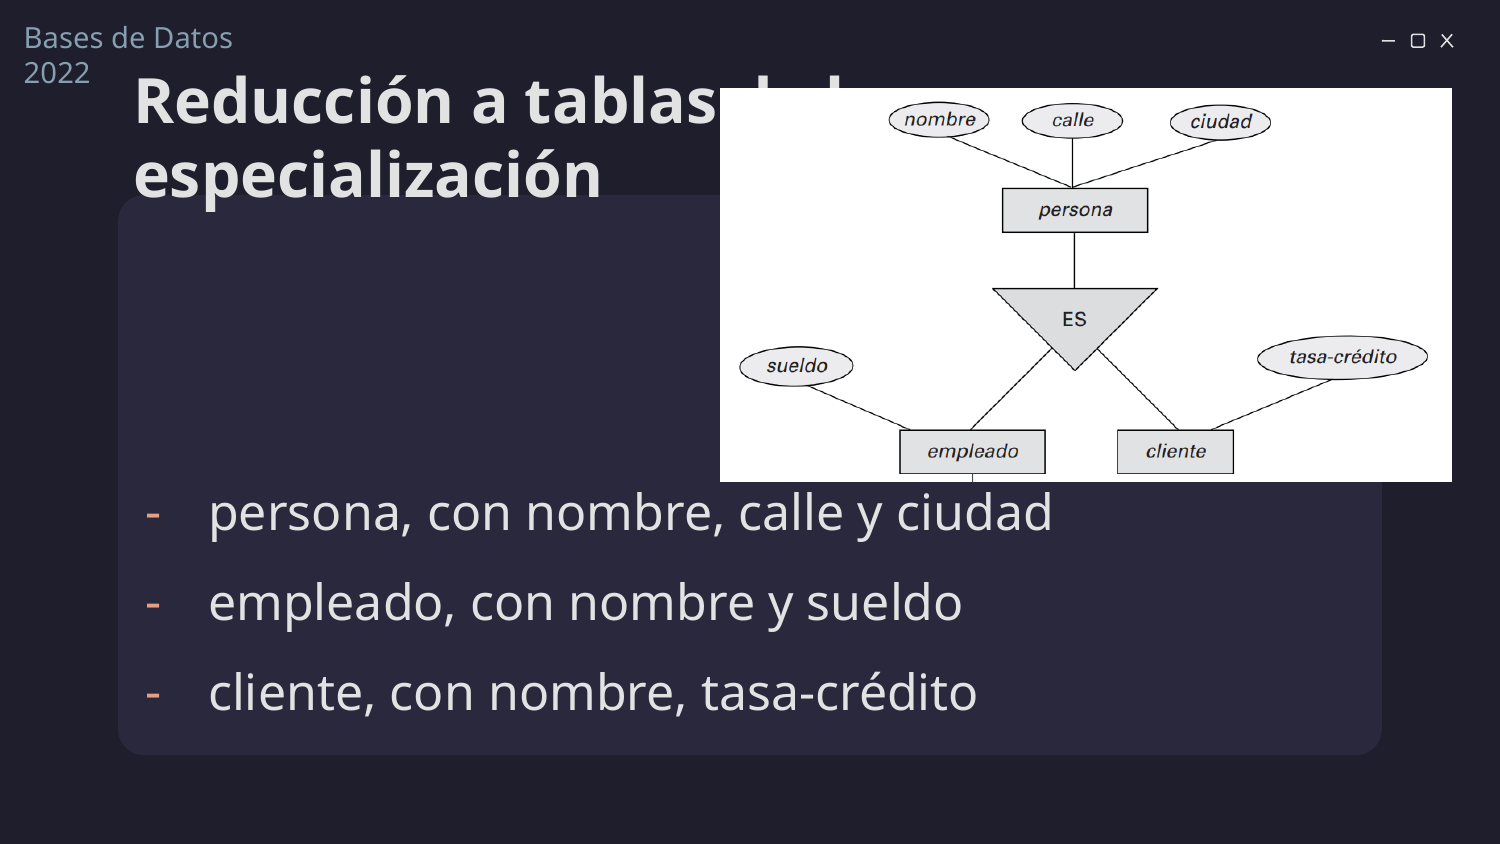

# Reducción a tablas de la especialización
persona, con nombre, calle y ciudad
empleado, con nombre y sueldo
cliente, con nombre, tasa-crédito